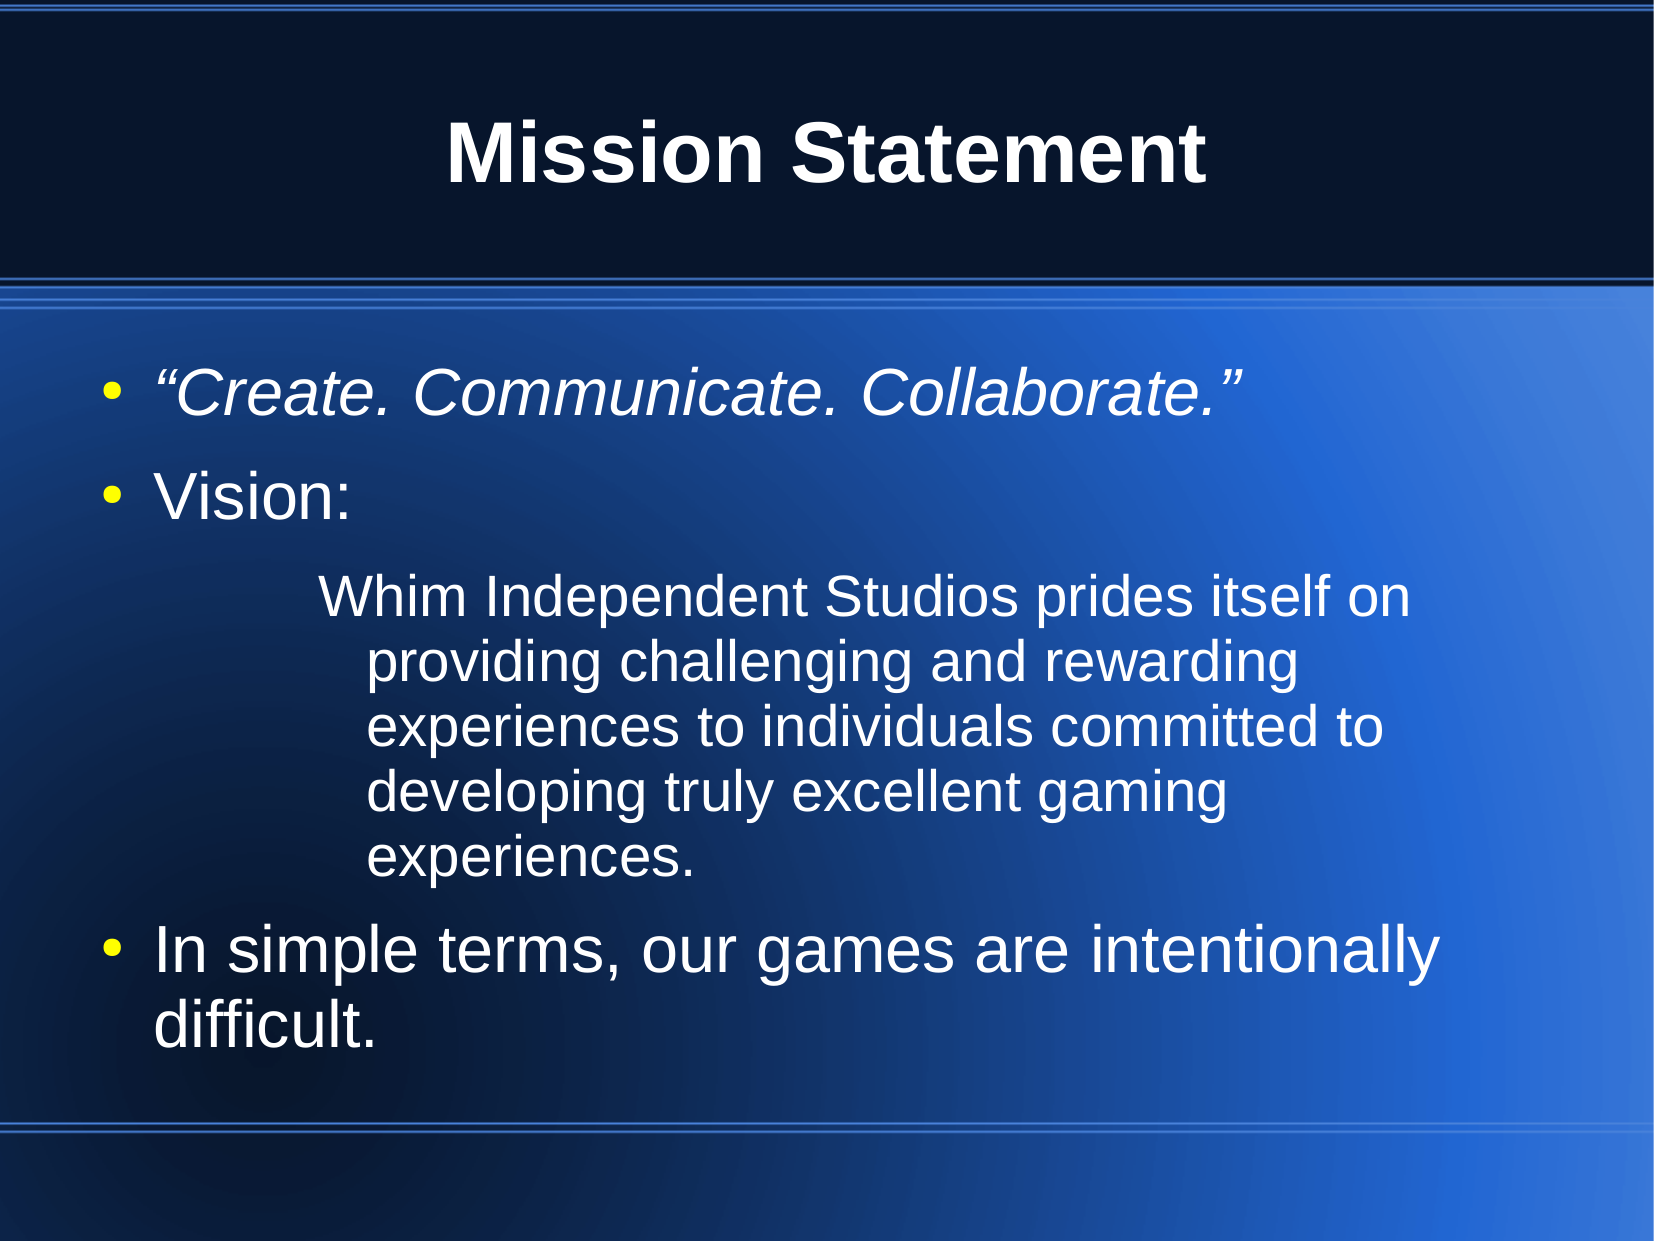

# Mission Statement
“Create. Communicate. Collaborate.”
Vision:
Whim Independent Studios prides itself on providing challenging and rewarding experiences to individuals committed to developing truly excellent gaming experiences.
In simple terms, our games are intentionally difficult.